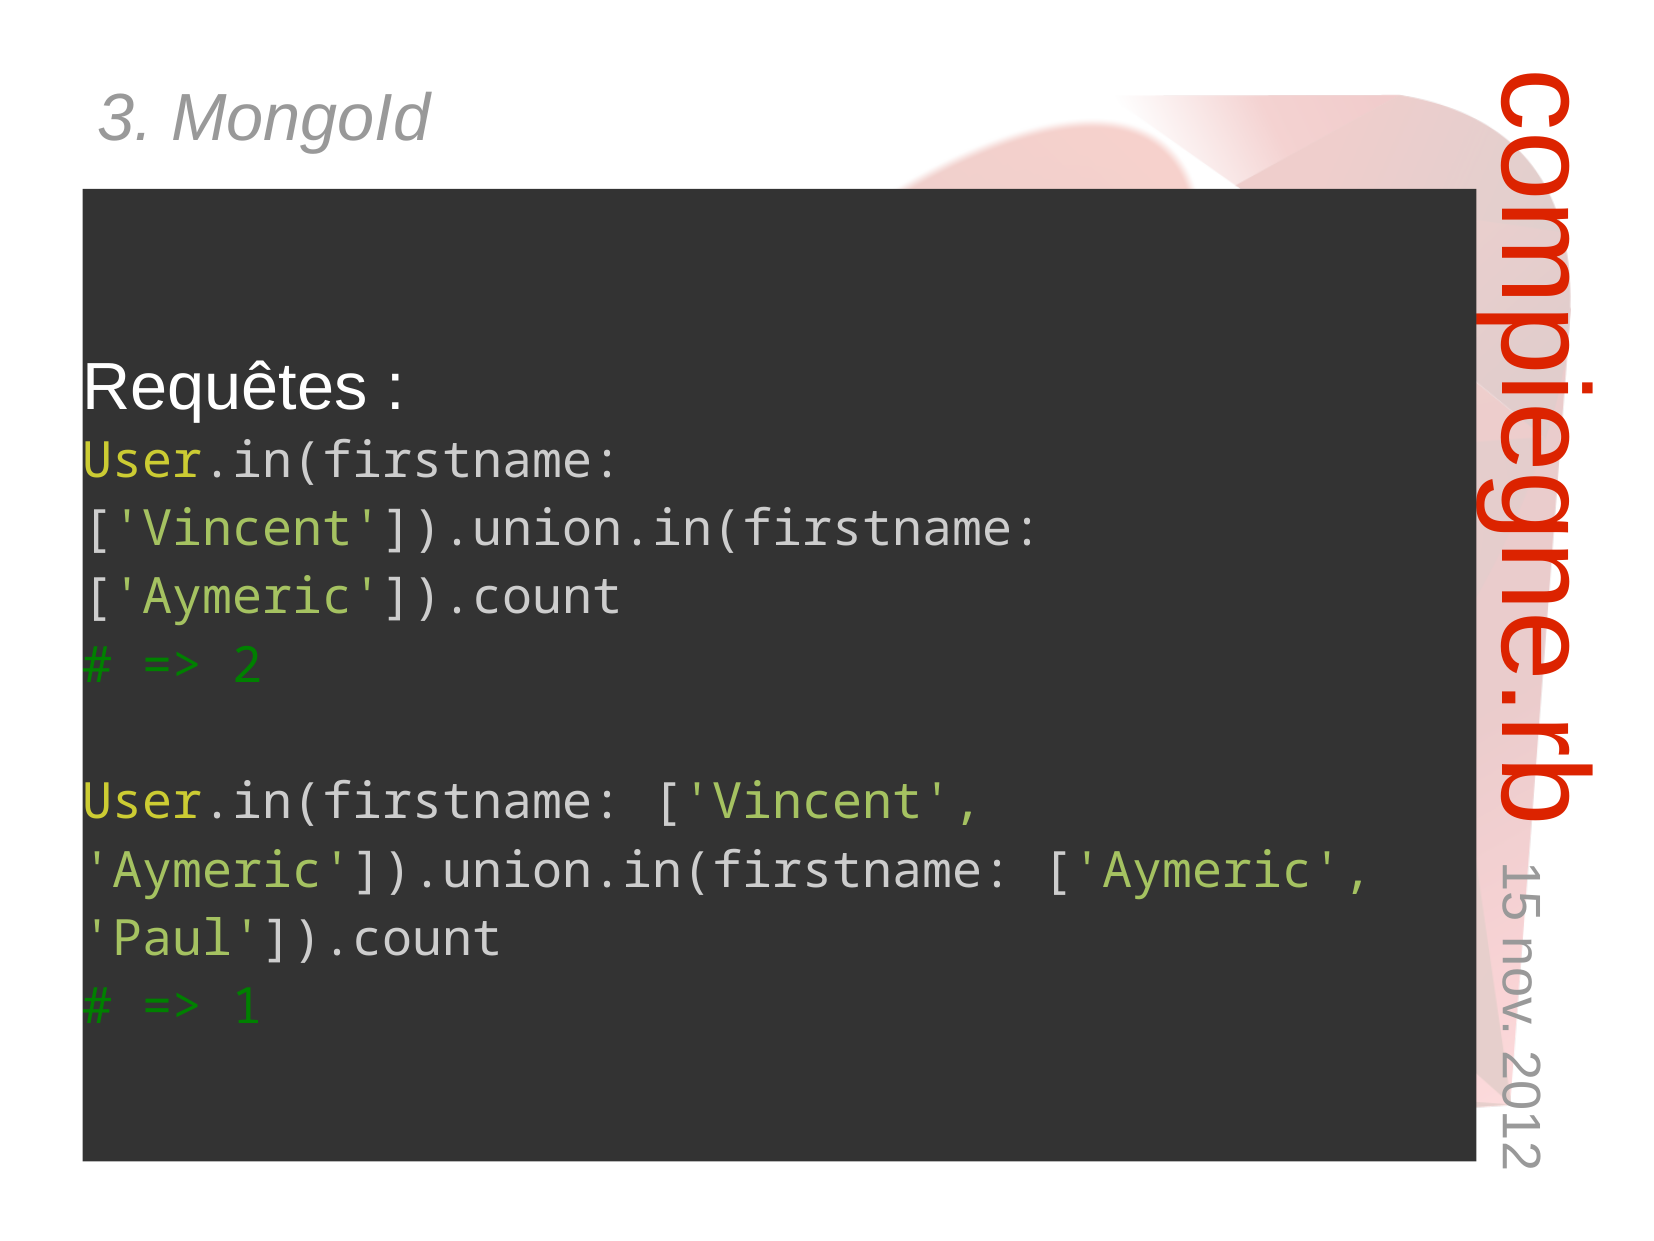

3. MongoId
Requêtes :
User.in(firstname: ['Vincent']).union.in(firstname: ['Aymeric']).count
# => 2
User.in(firstname: ['Vincent', 'Aymeric']).union.in(firstname: ['Aymeric', 'Paul']).count
# => 1
# compiegne.rb 15 nov. 2012